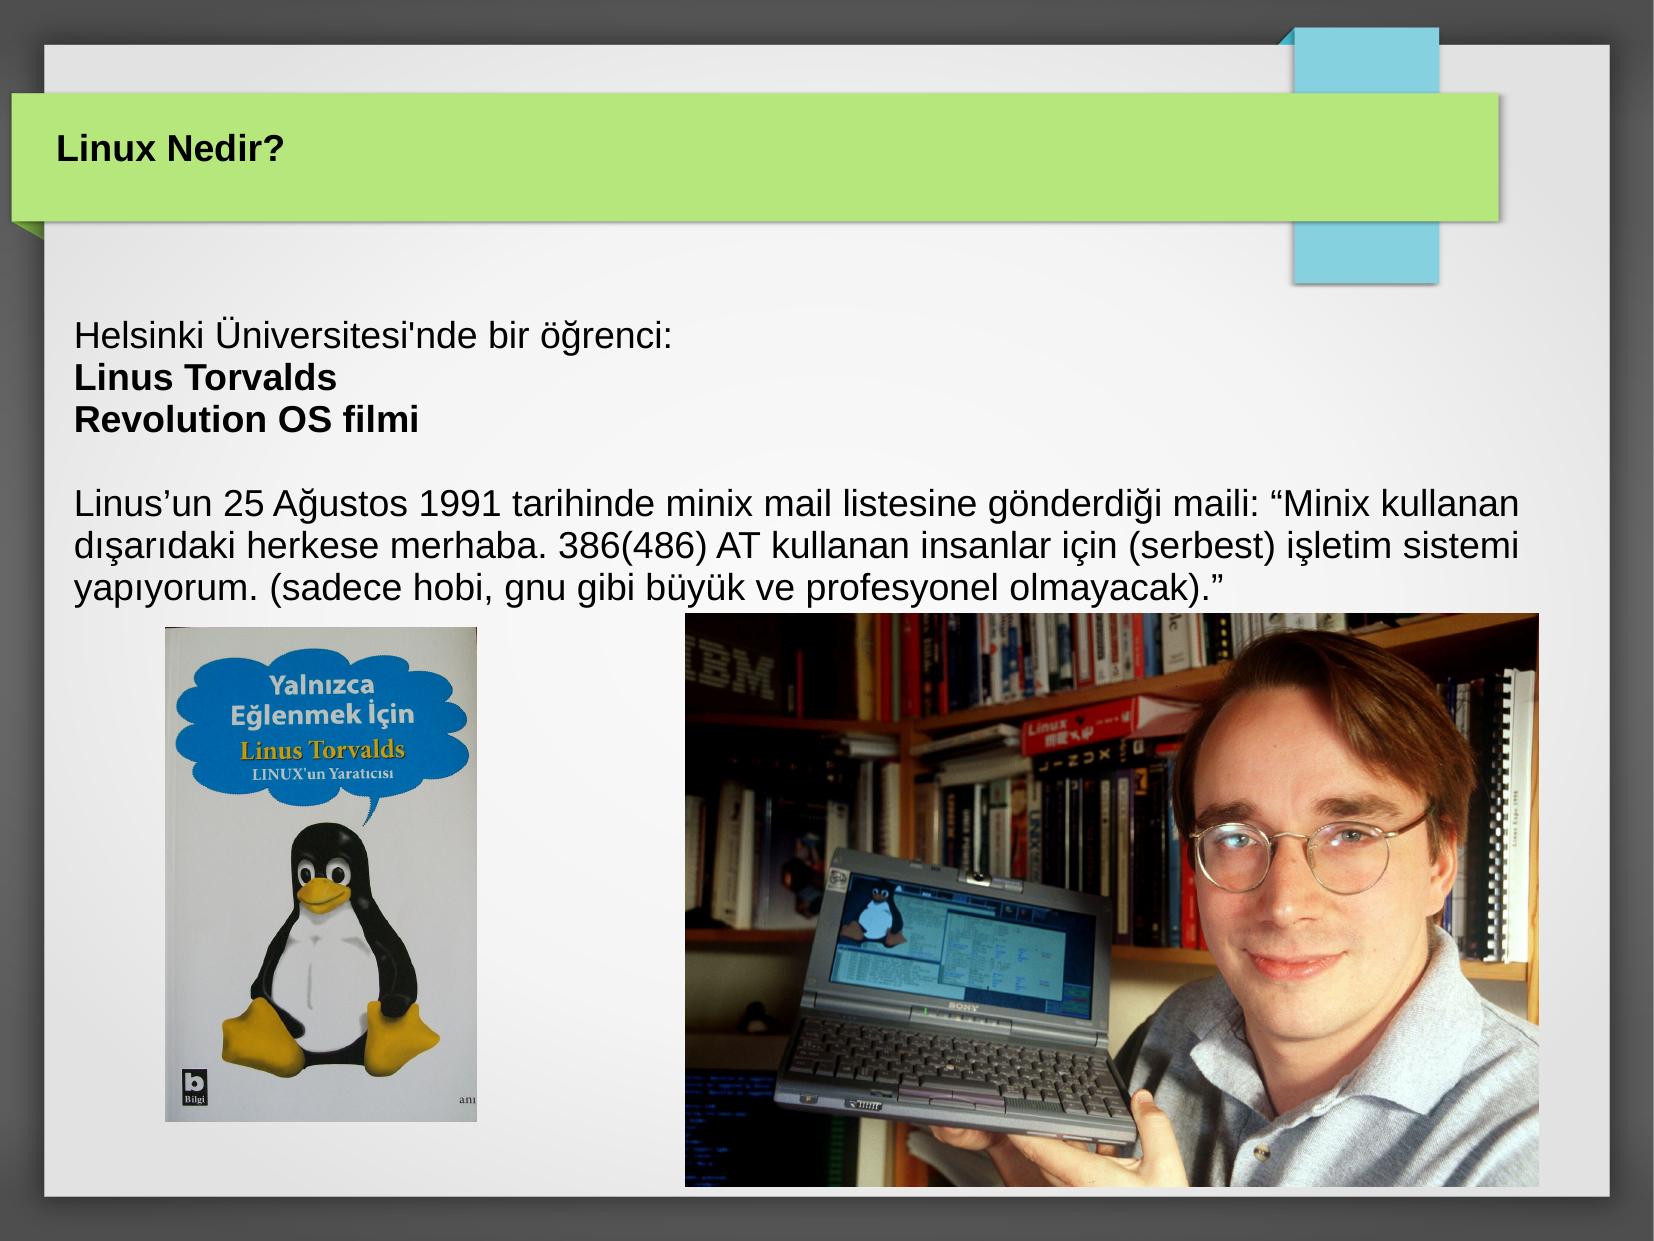

Linux Nedir?
Helsinki Üniversitesi'nde bir öğrenci:
Linus Torvalds
Revolution OS filmi
Linus’un 25 Ağustos 1991 tarihinde minix mail listesine gönderdiği maili: “Minix kullanan dışarıdaki herkese merhaba. 386(486) AT kullanan insanlar için (serbest) işletim sistemi yapıyorum. (sadece hobi, gnu gibi büyük ve profesyonel olmayacak).”